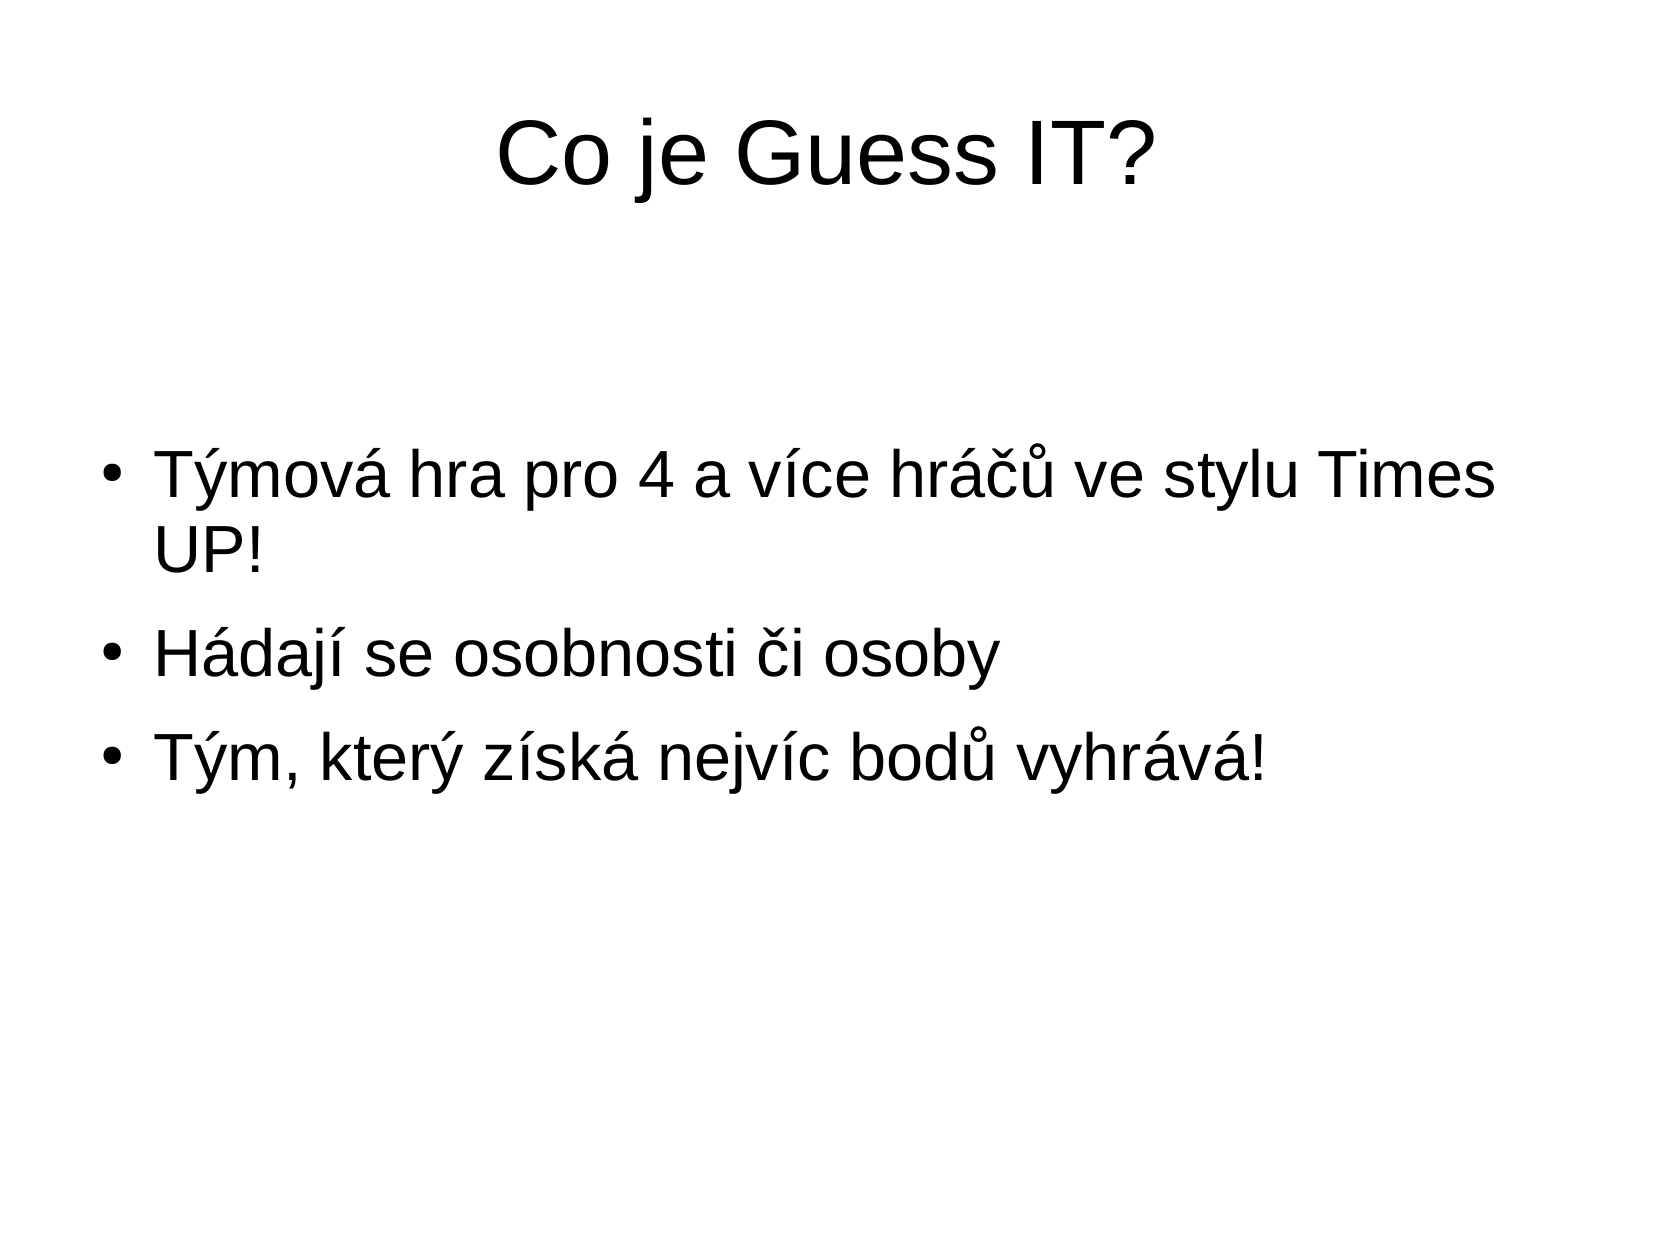

# Co je Guess IT?
Týmová hra pro 4 a více hráčů ve stylu Times UP!
Hádají se osobnosti či osoby
Tým, který získá nejvíc bodů vyhrává!